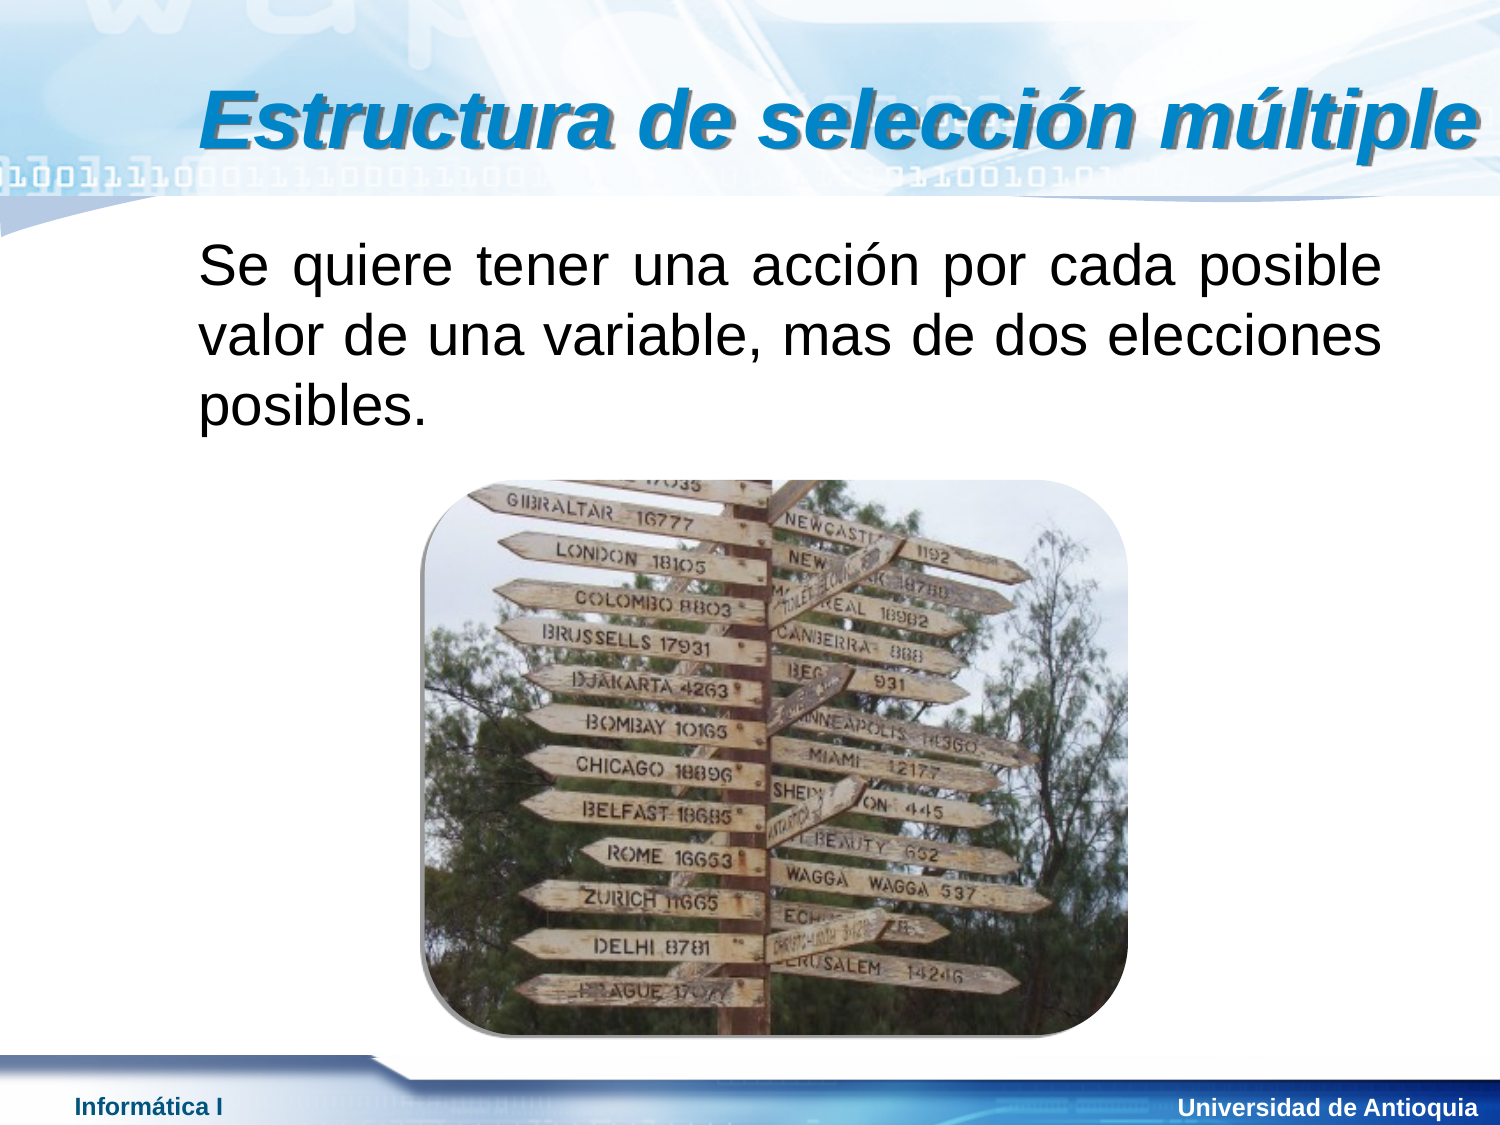

# Estructura de selección múltiple
Se quiere tener una acción por cada posible valor de una variable, mas de dos elecciones posibles.